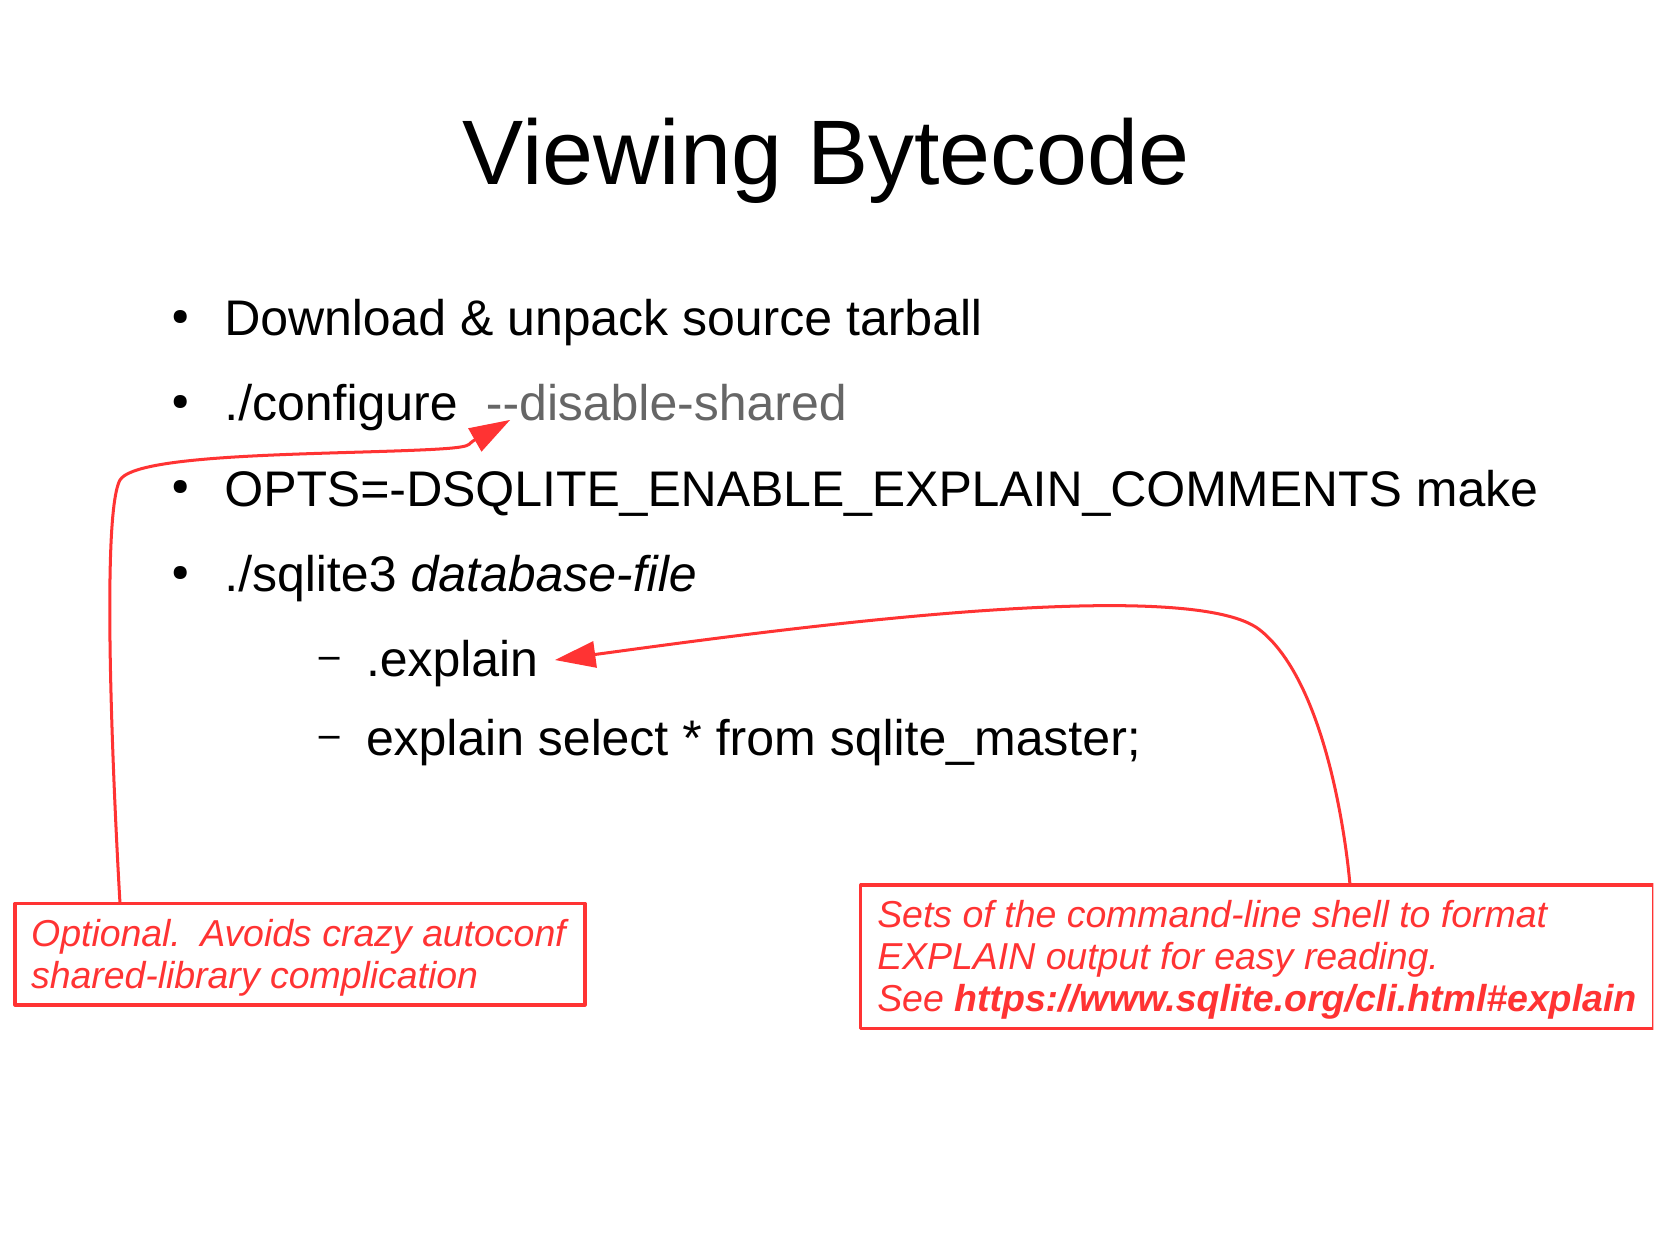

# Viewing Bytecode
Download & unpack source tarball
./configure --disable-shared
OPTS=-DSQLITE_ENABLE_EXPLAIN_COMMENTS make
./sqlite3 database-file
.explain
explain select * from sqlite_master;
Sets of the command-line shell to format
EXPLAIN output for easy reading.
See https://www.sqlite.org/cli.html#explain
Optional. Avoids crazy autoconf
shared-library complication